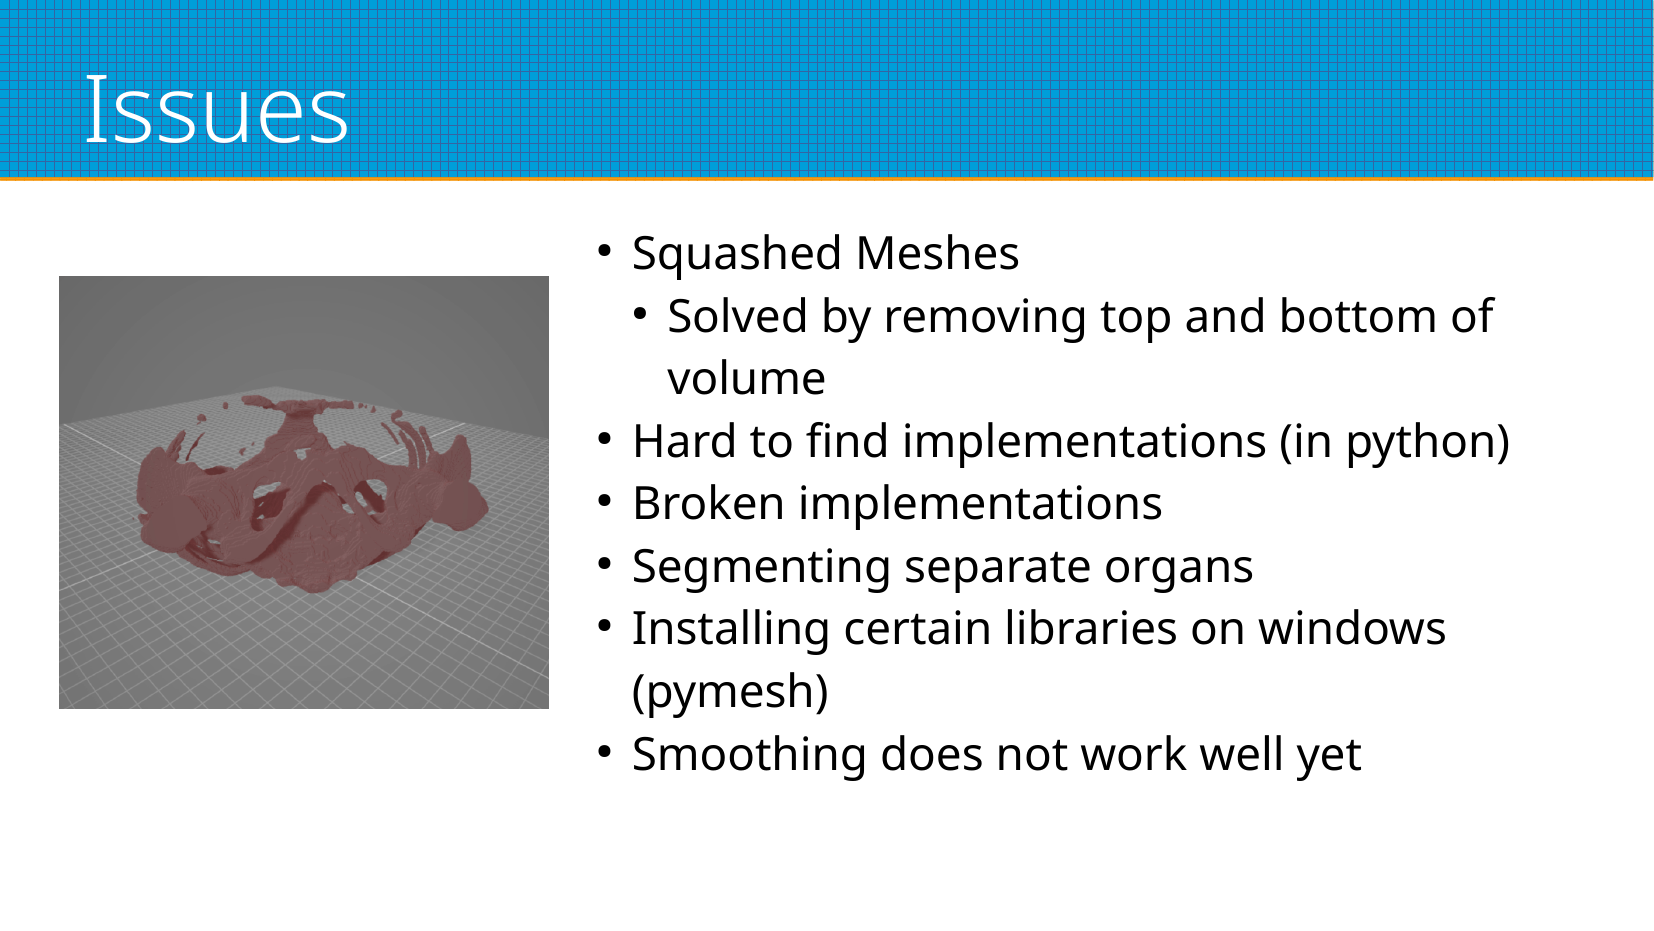

# Issues
Squashed Meshes
Solved by removing top and bottom of volume
Hard to find implementations (in python)
Broken implementations
Segmenting separate organs
Installing certain libraries on windows (pymesh)
Smoothing does not work well yet